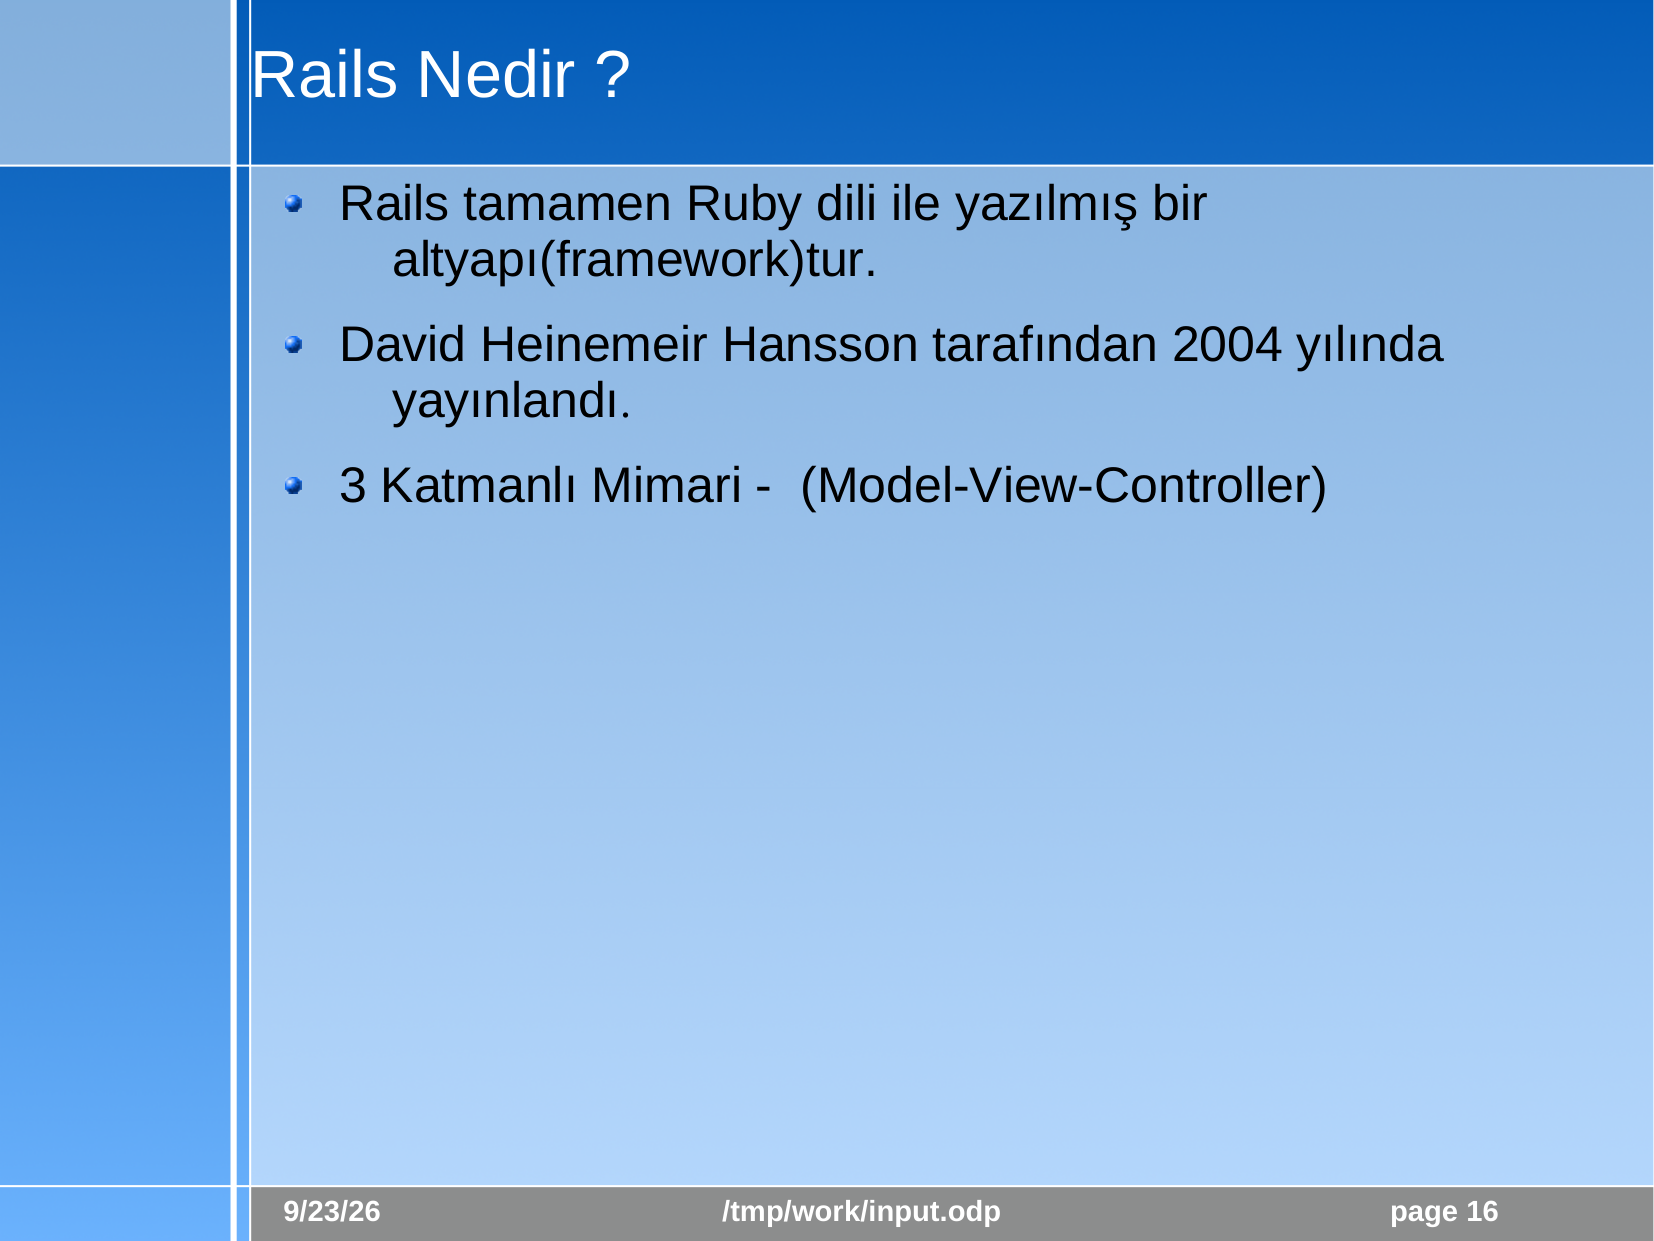

# Rails Nedir ?
Rails tamamen Ruby dili ile yazılmış bir altyapı(framework)tur.
David Heinemeir Hansson tarafından 2004 yılında yayınlandı.
3 Katmanlı Mimari - (Model-View-Controller)